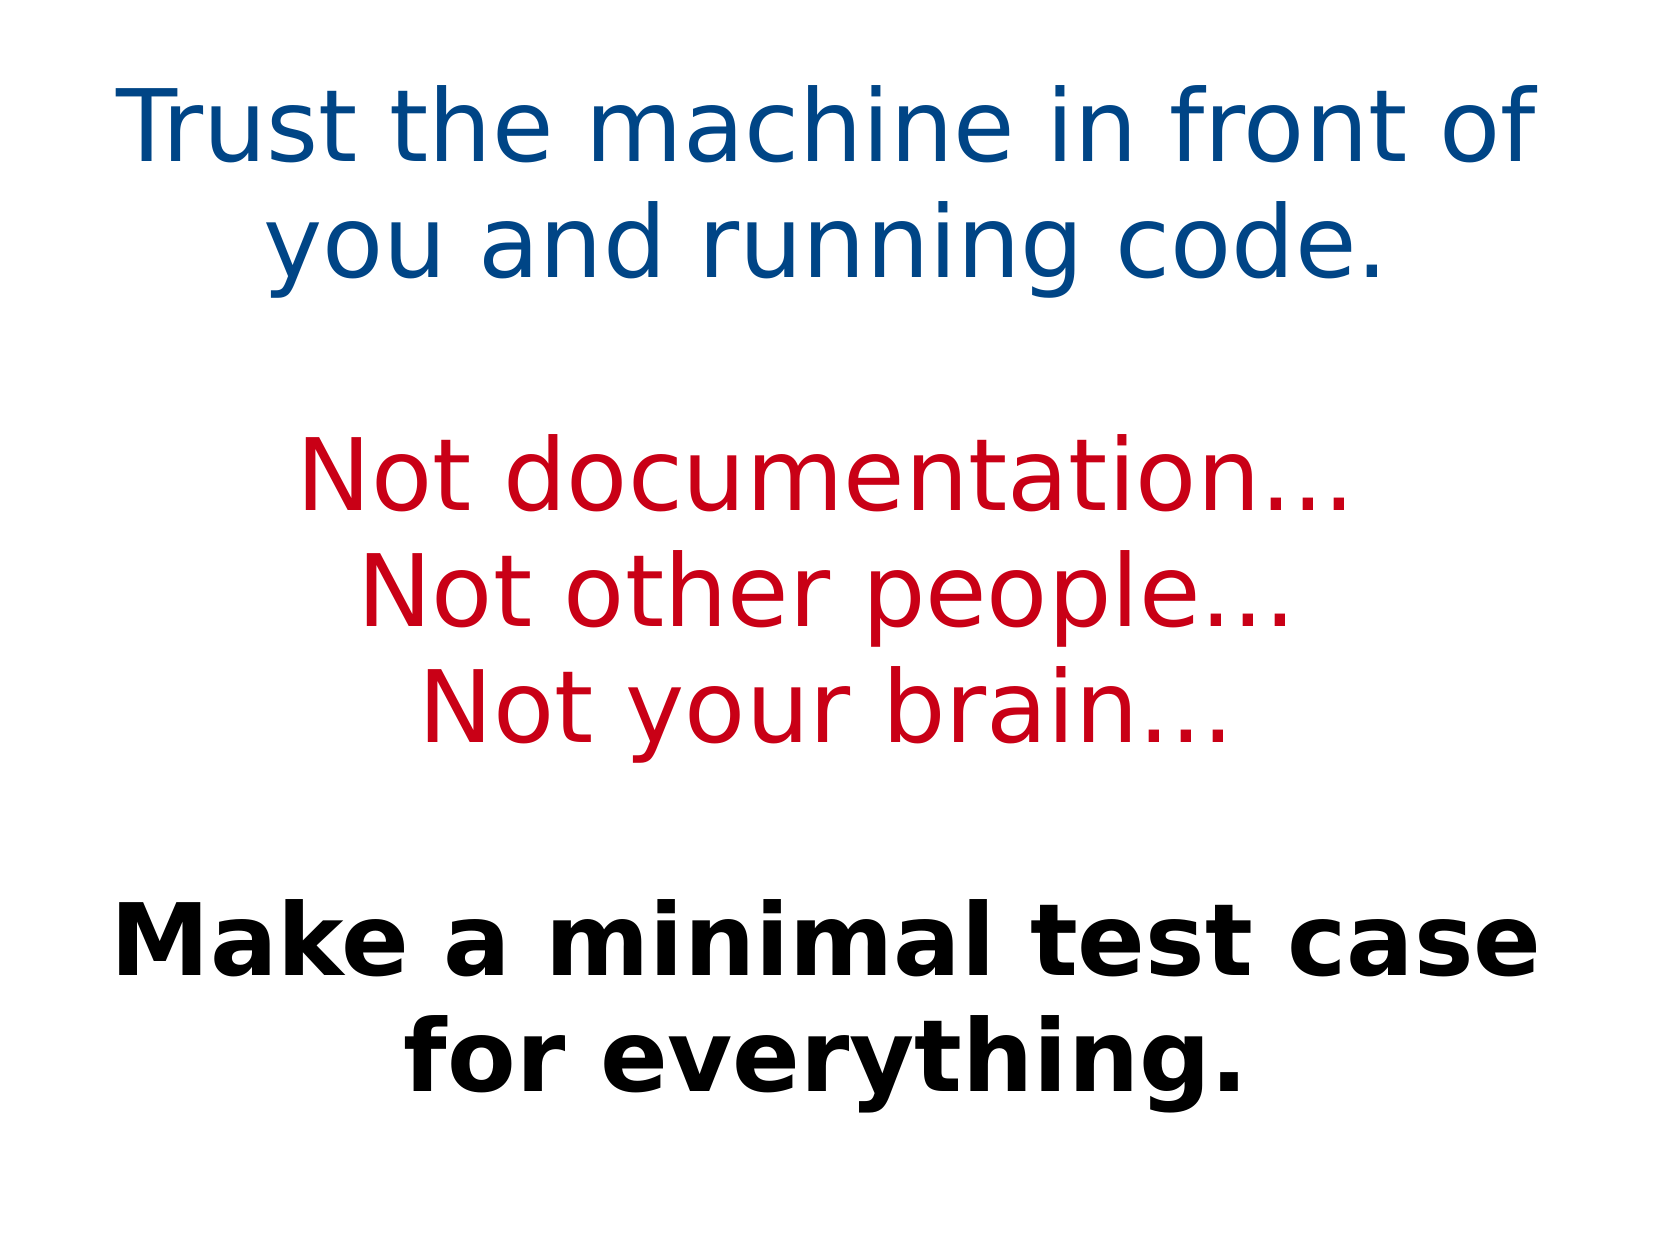

# Trust the machine in front of you and running code.
Not documentation...
Not other people...
Not your brain...
Make a minimal test case for everything.